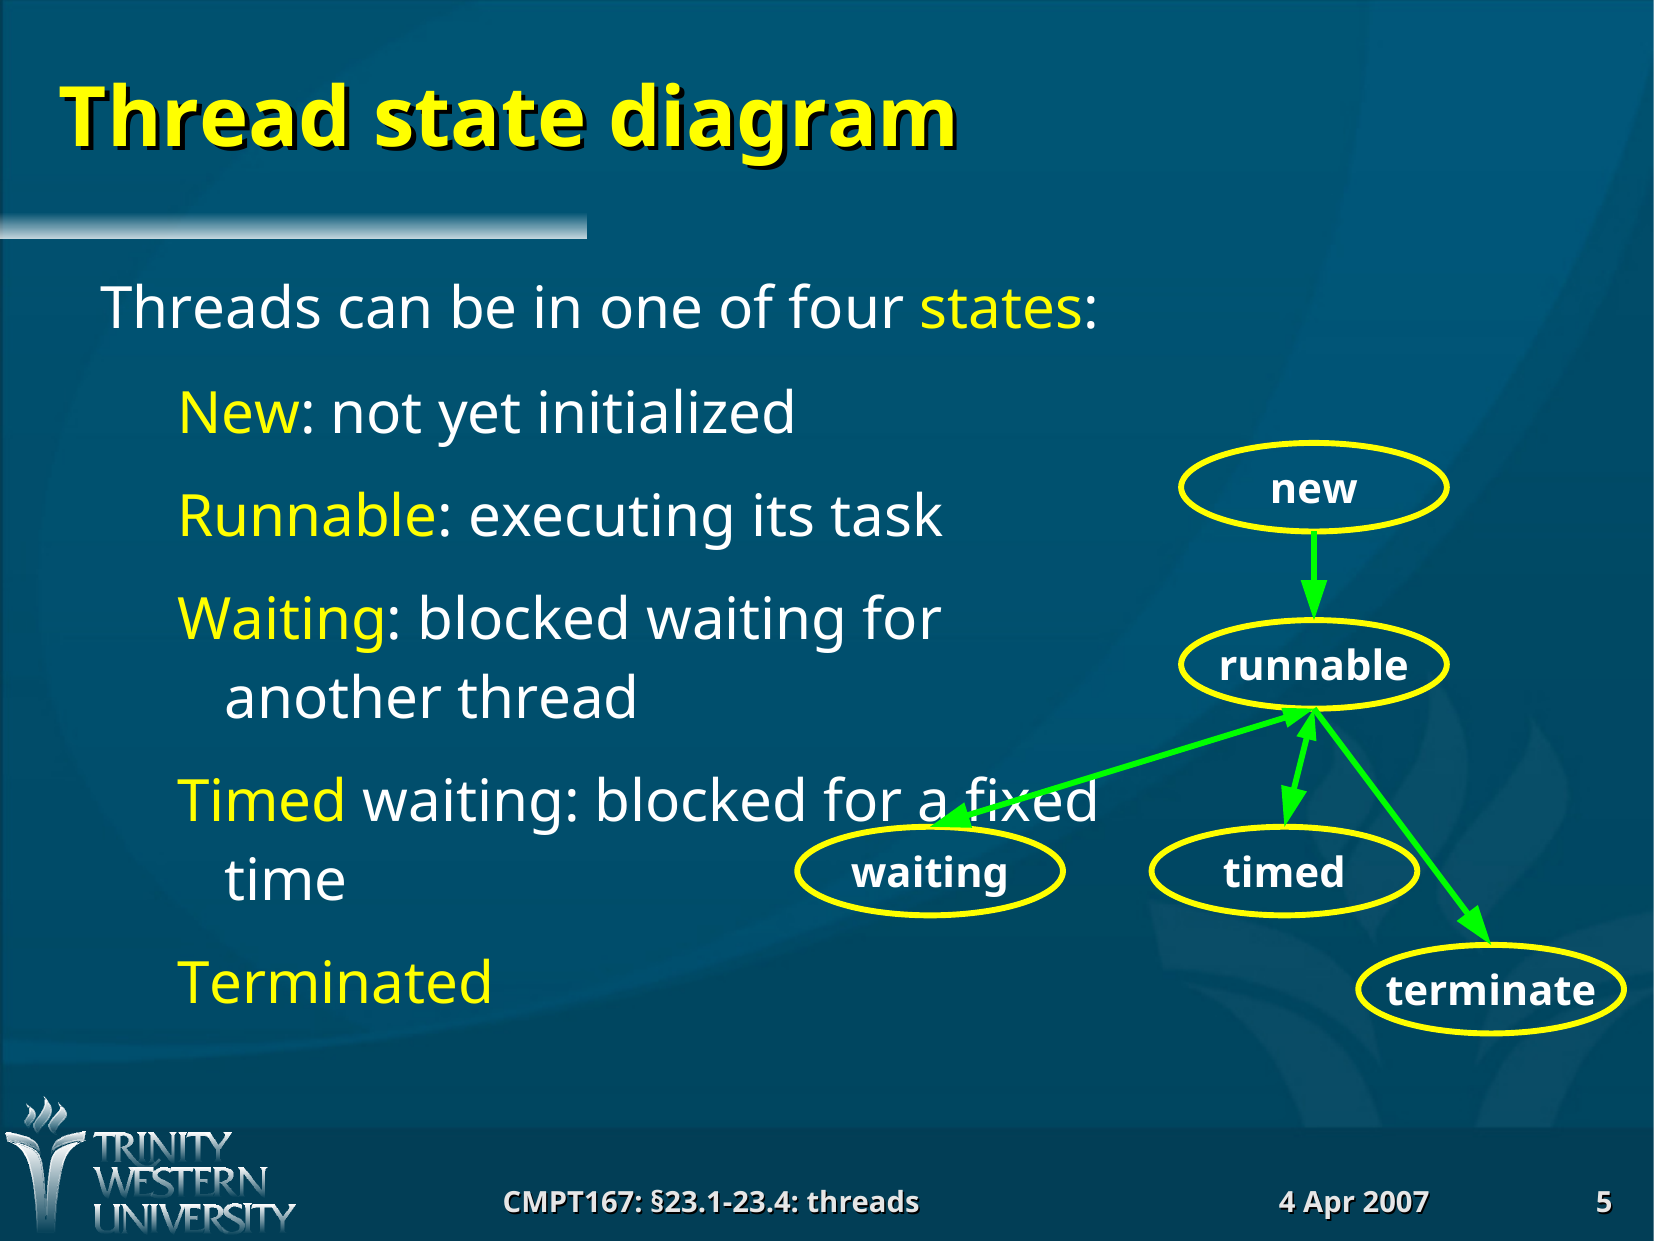

# Thread state diagram
Threads can be in one of four states:
New: not yet initialized
Runnable: executing its task
Waiting: blocked waiting for another thread
Timed waiting: blocked for a fixed time
Terminated
new
runnable
waiting
timed
terminate
CMPT167: §23.1-23.4: threads
4 Apr 2007
5